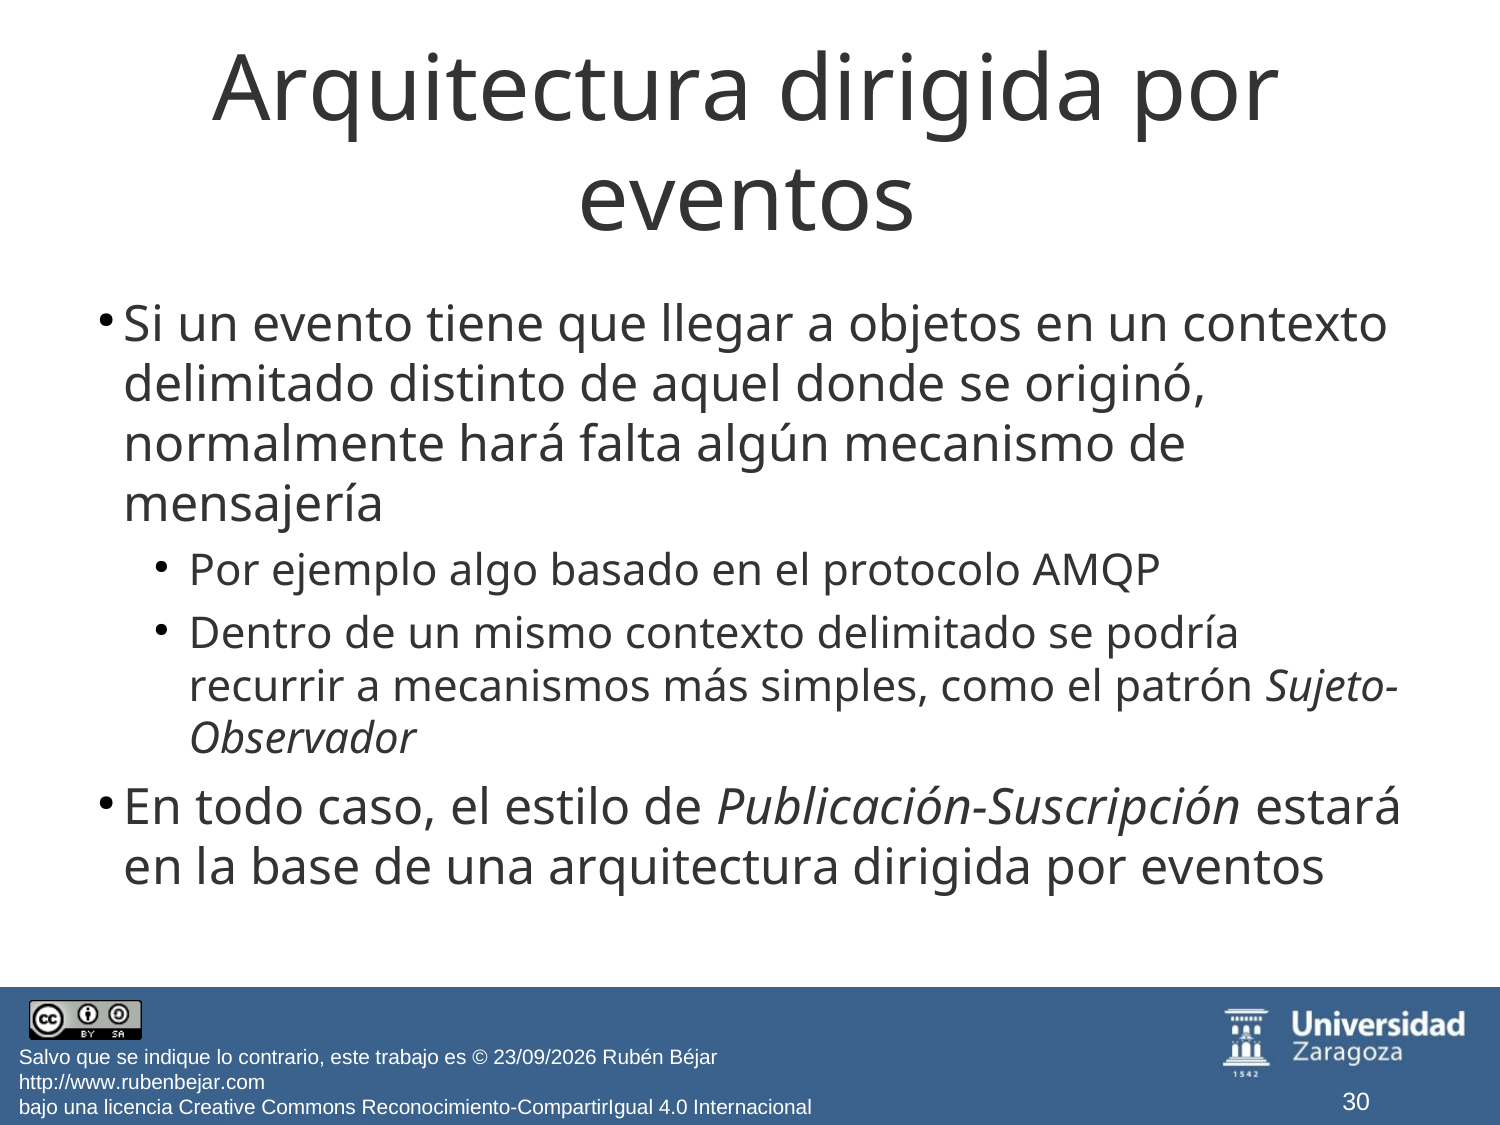

# Arquitectura dirigida por eventos
Si un evento tiene que llegar a objetos en un contexto delimitado distinto de aquel donde se originó, normalmente hará falta algún mecanismo de mensajería
Por ejemplo algo basado en el protocolo AMQP
Dentro de un mismo contexto delimitado se podría recurrir a mecanismos más simples, como el patrón Sujeto-Observador
En todo caso, el estilo de Publicación-Suscripción estará en la base de una arquitectura dirigida por eventos